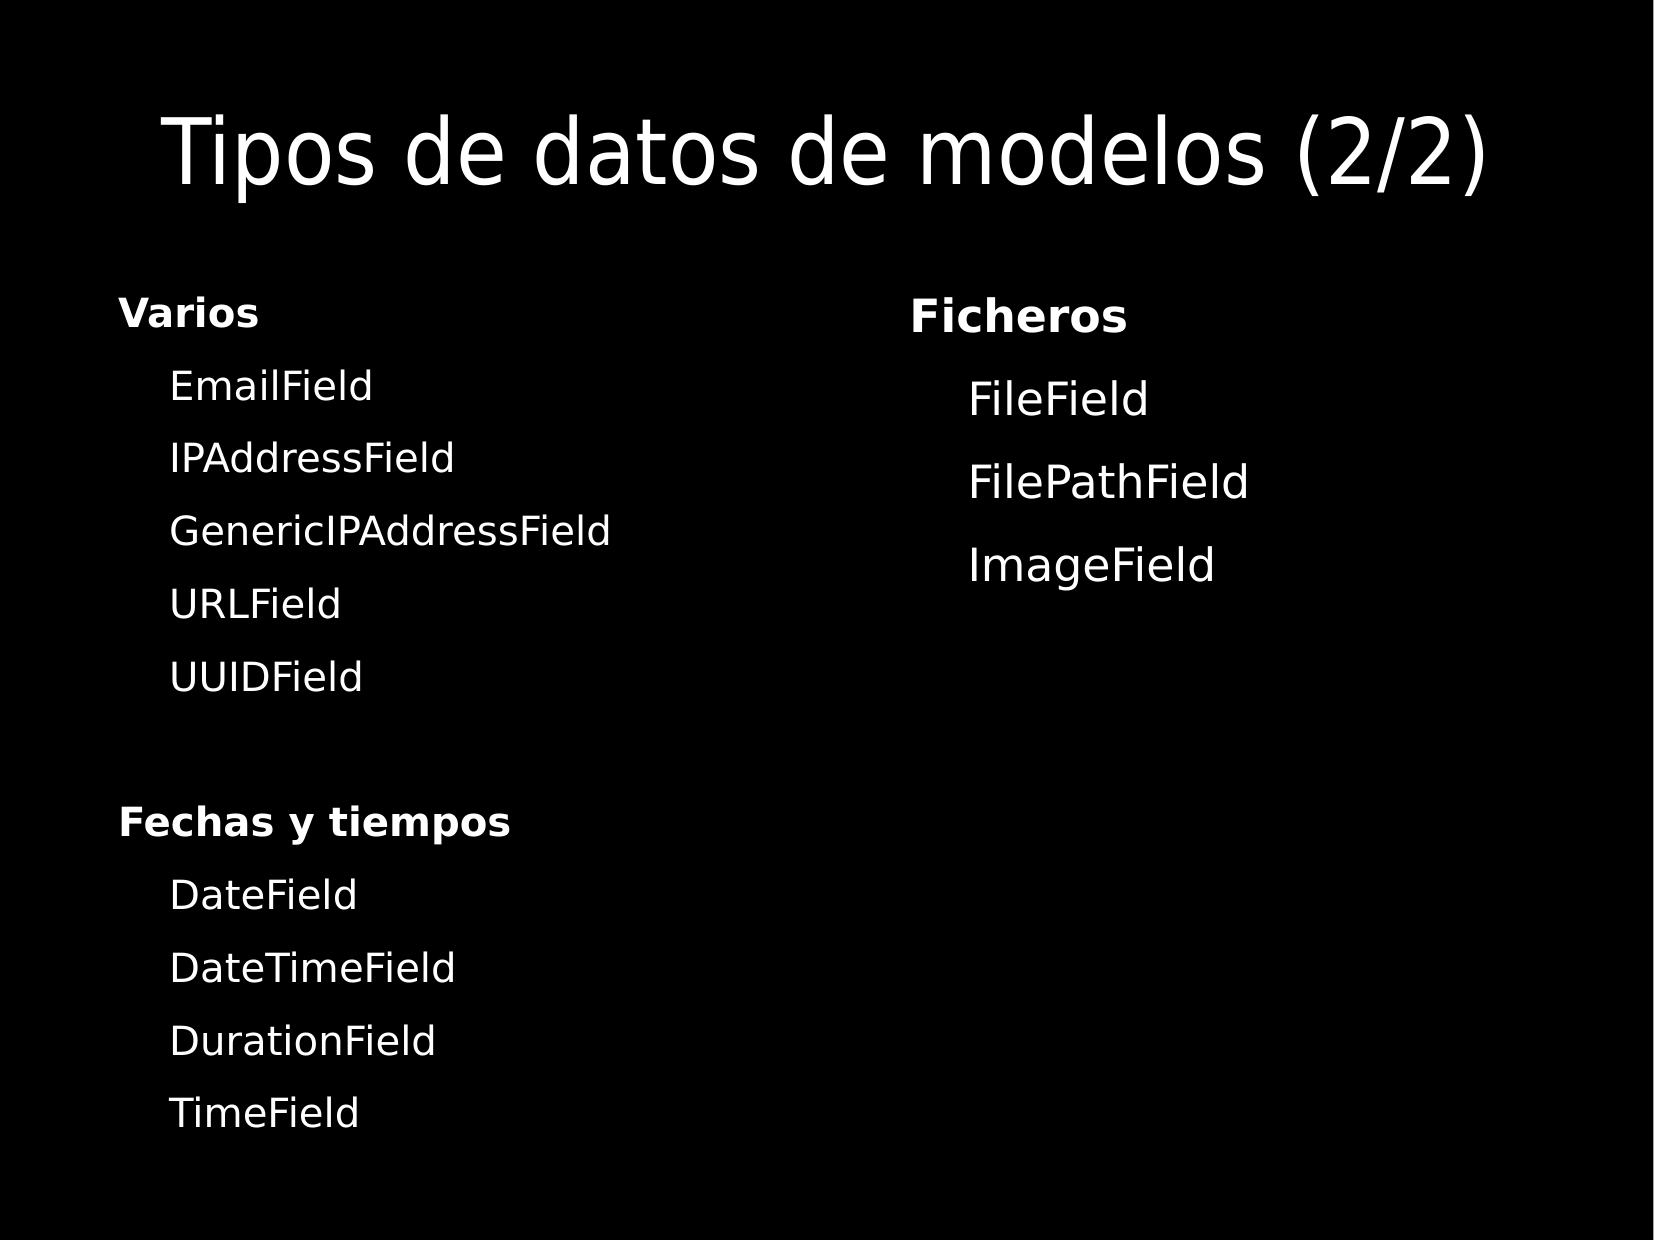

# Tipos de datos de modelos (2/2)
Varios
 EmailField
 IPAddressField
 GenericIPAddressField
 URLField
 UUIDField
Fechas y tiempos
 DateField
 DateTimeField
 DurationField
 TimeField
Ficheros
 FileField
 FilePathField
 ImageField